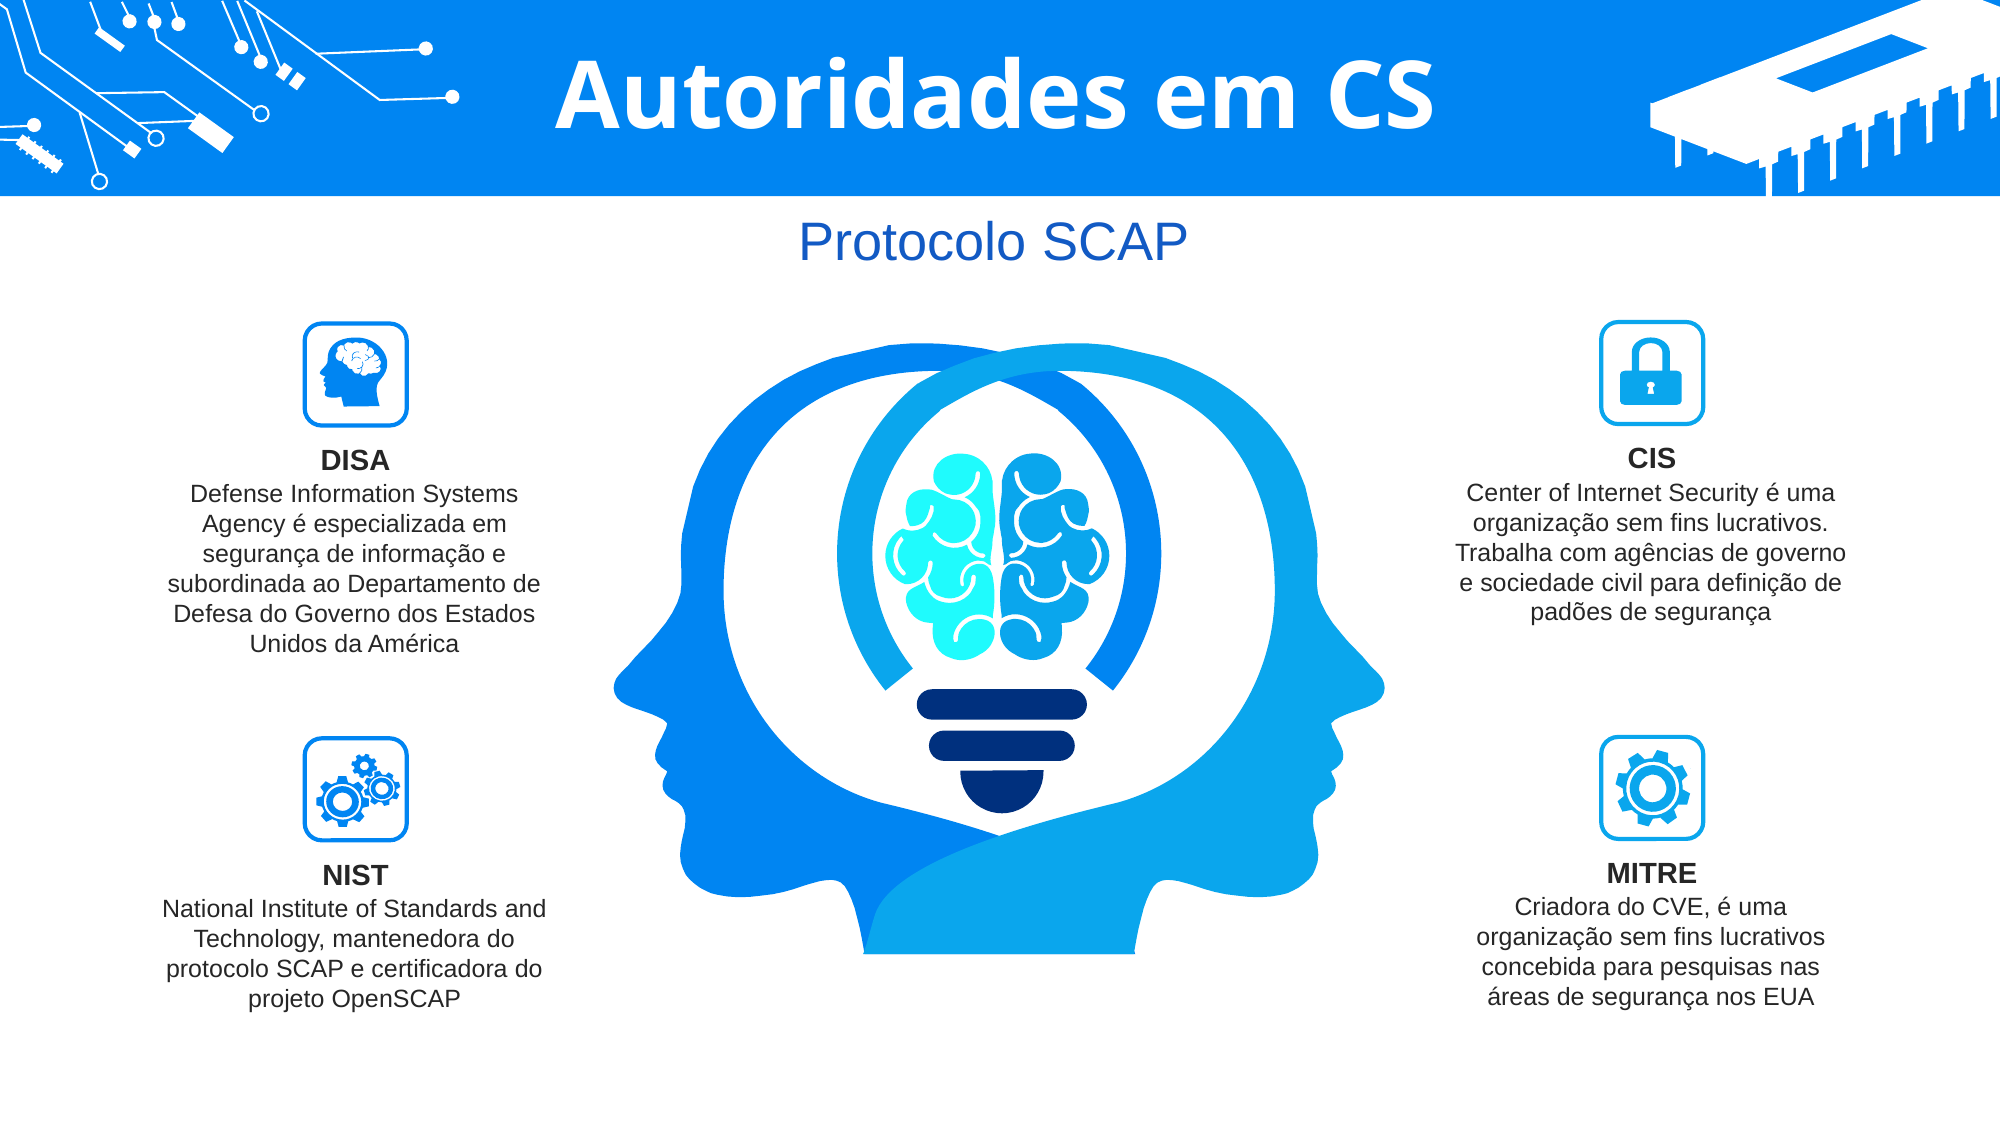

# Autoridades em CS
Protocolo SCAP
CIS
Center of Internet Security é uma organização sem fins lucrativos. Trabalha com agências de governo e sociedade civil para definição de padões de segurança
DISA
Defense Information Systems Agency é especializada em segurança de informação e subordinada ao Departamento de Defesa do Governo dos Estados Unidos da América
MITRE
Criadora do CVE, é uma organização sem fins lucrativos concebida para pesquisas nas áreas de segurança nos EUA
NIST
National Institute of Standards and Technology, mantenedora do protocolo SCAP e certificadora do projeto OpenSCAP